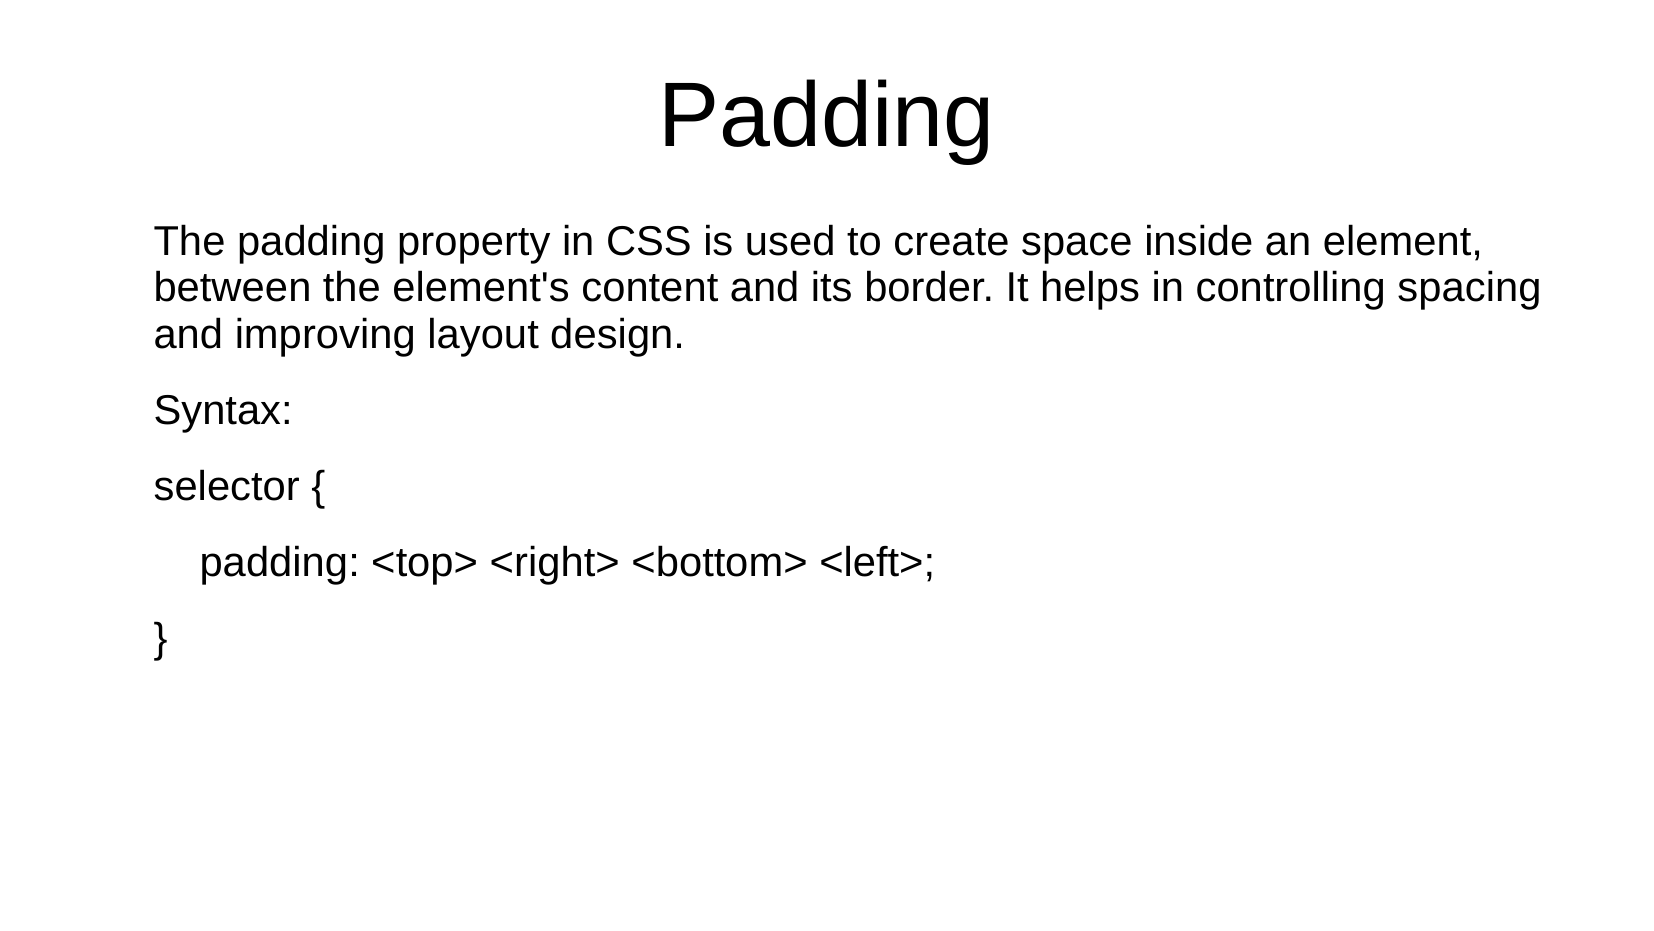

# Padding
The padding property in CSS is used to create space inside an element, between the element's content and its border. It helps in controlling spacing and improving layout design.
Syntax:
selector {
 padding: <top> <right> <bottom> <left>;
}